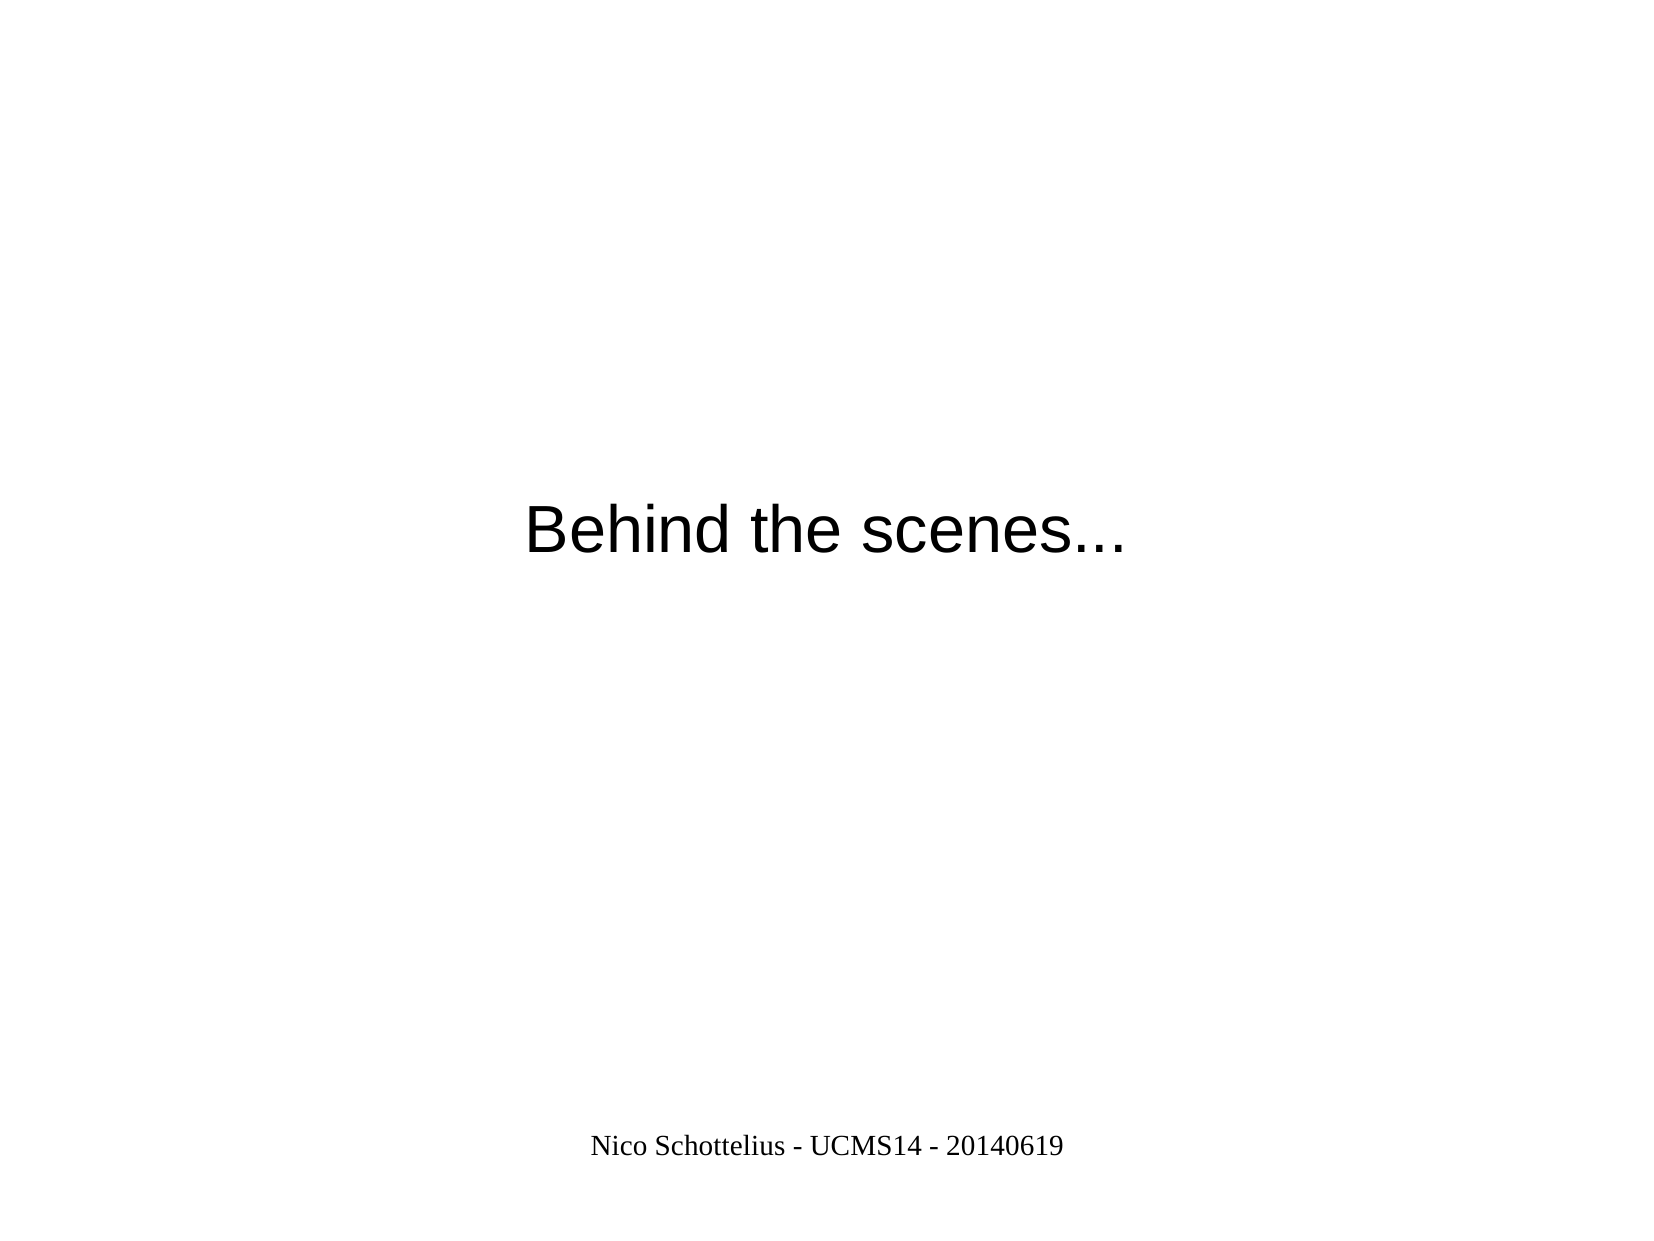

# Behind the scenes...
Nico Schottelius - UCMS14 - 20140619